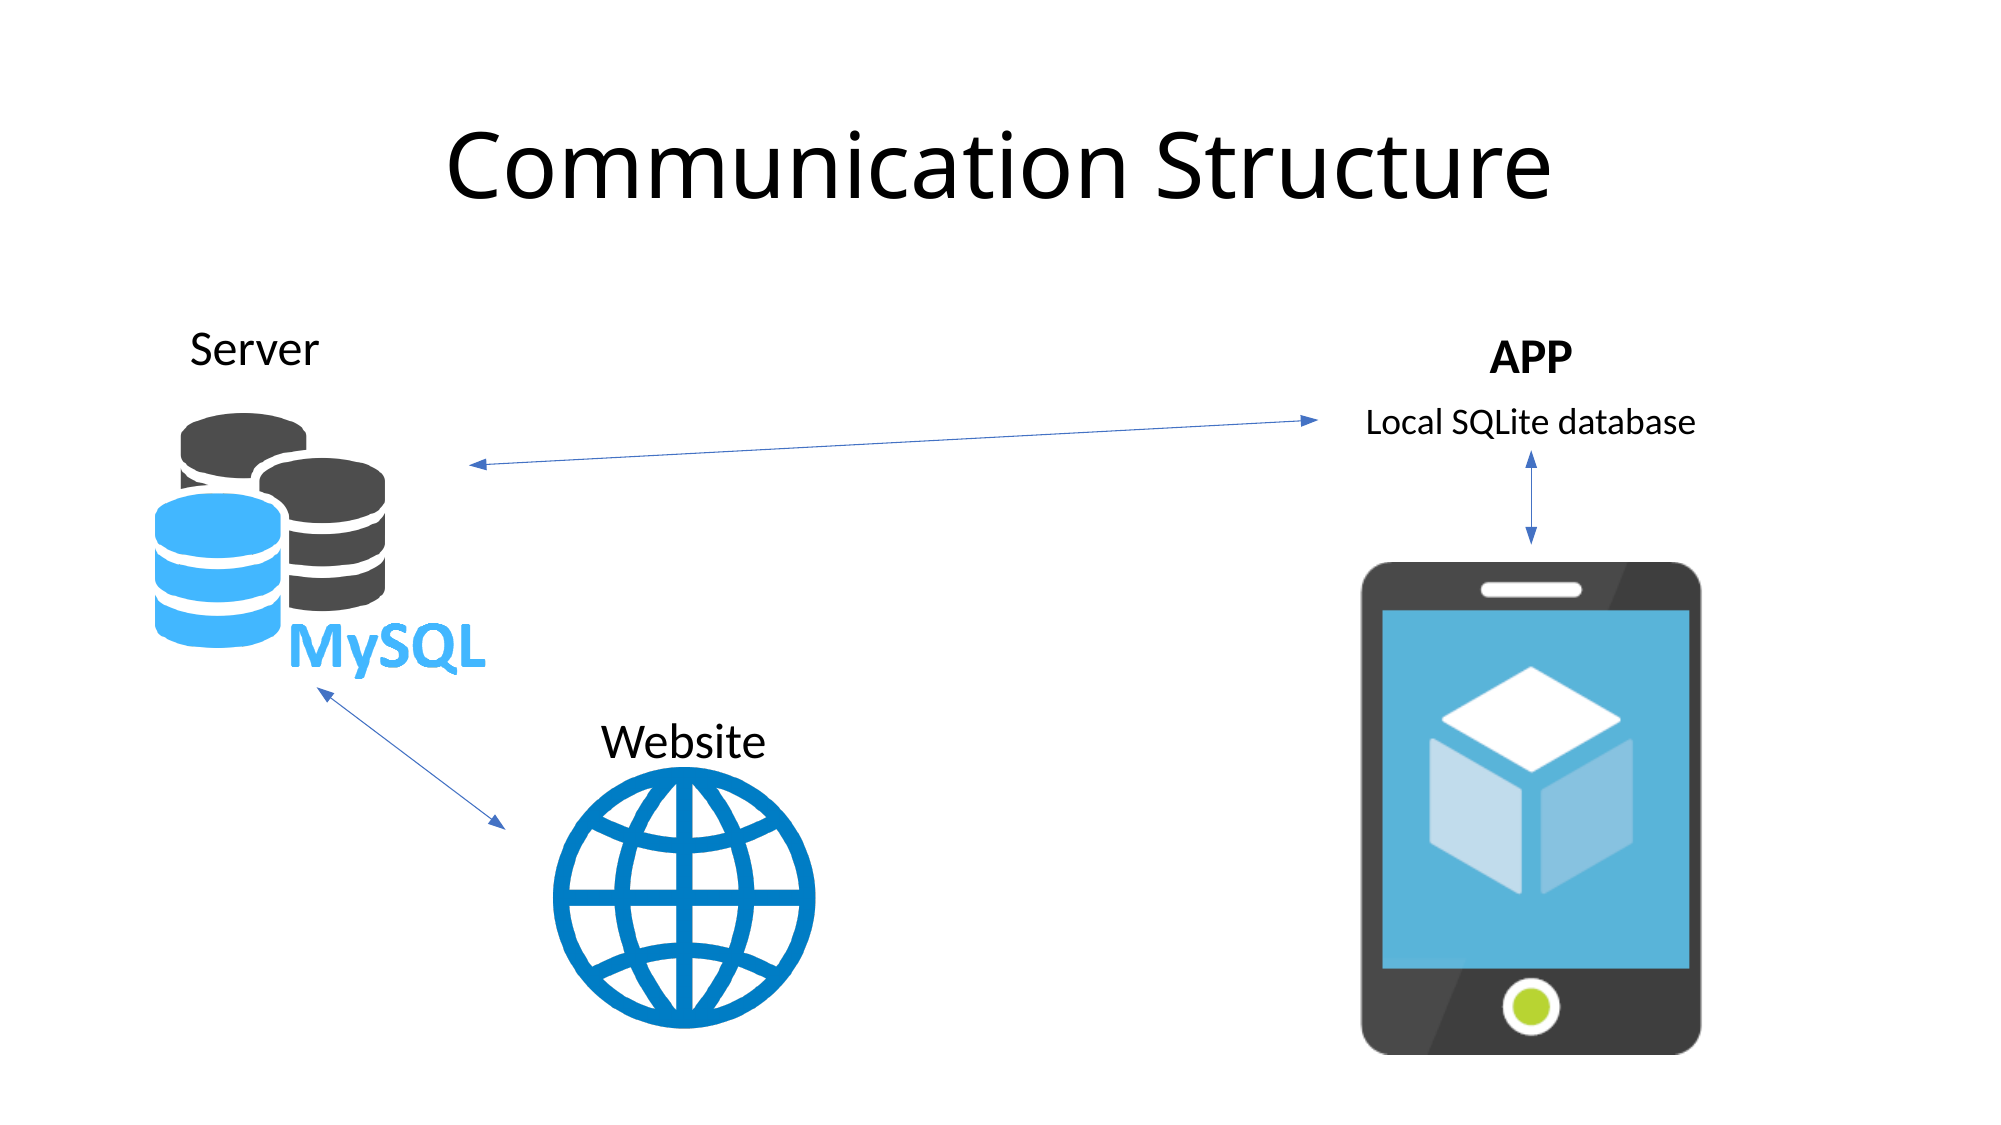

# Communication Structure
Server
APP
Local SQLite database
Website